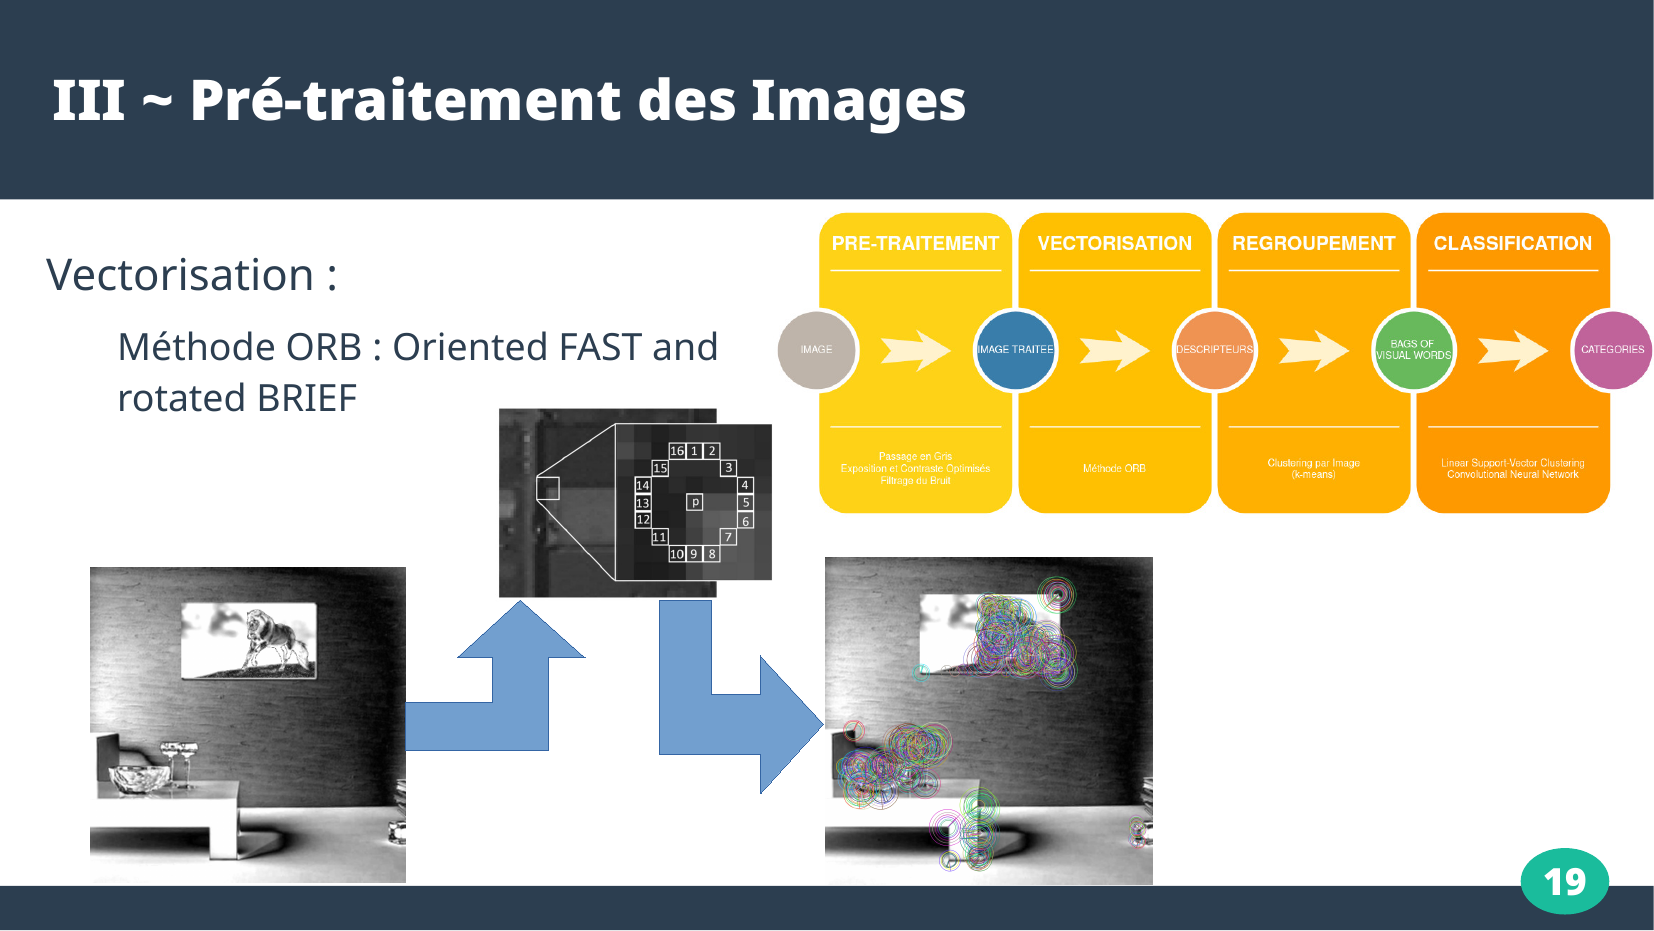

# III ~ Pré-traitement des Images
Vectorisation :
Méthode ORB : Oriented FAST and rotated BRIEF
19